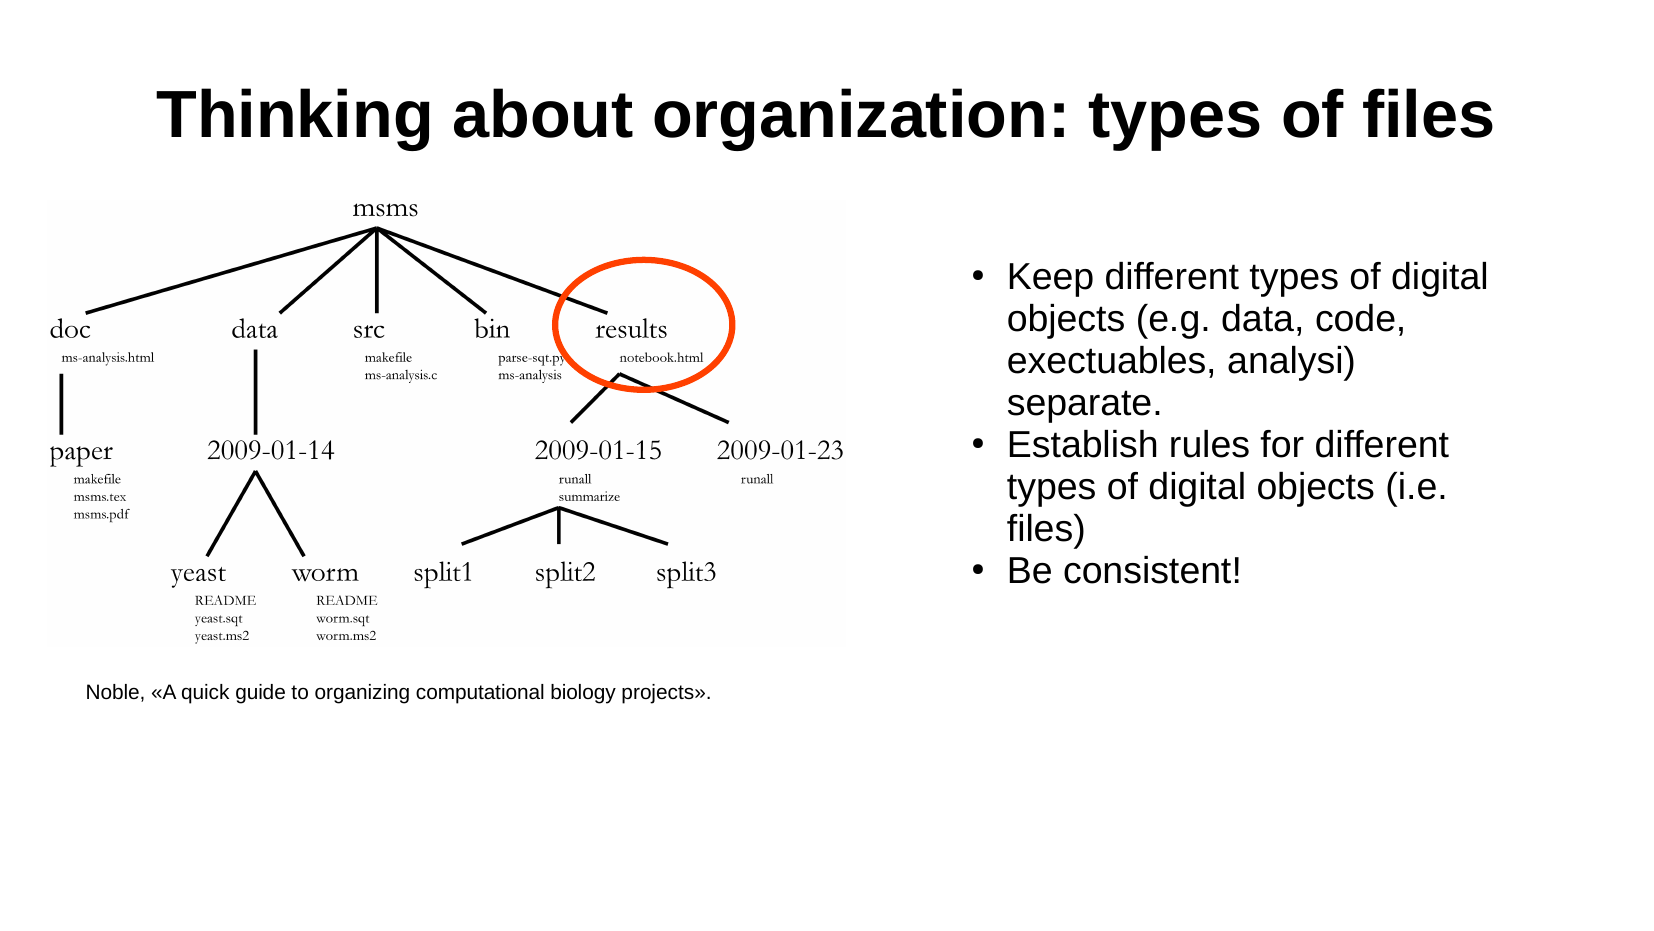

# Thinking about organization: types of files
Keep different types of digital objects (e.g. data, code, exectuables, analysi) separate.
Establish rules for different types of digital objects (i.e. files)
Be consistent!
Noble, «A quick guide to organizing computational biology projects».